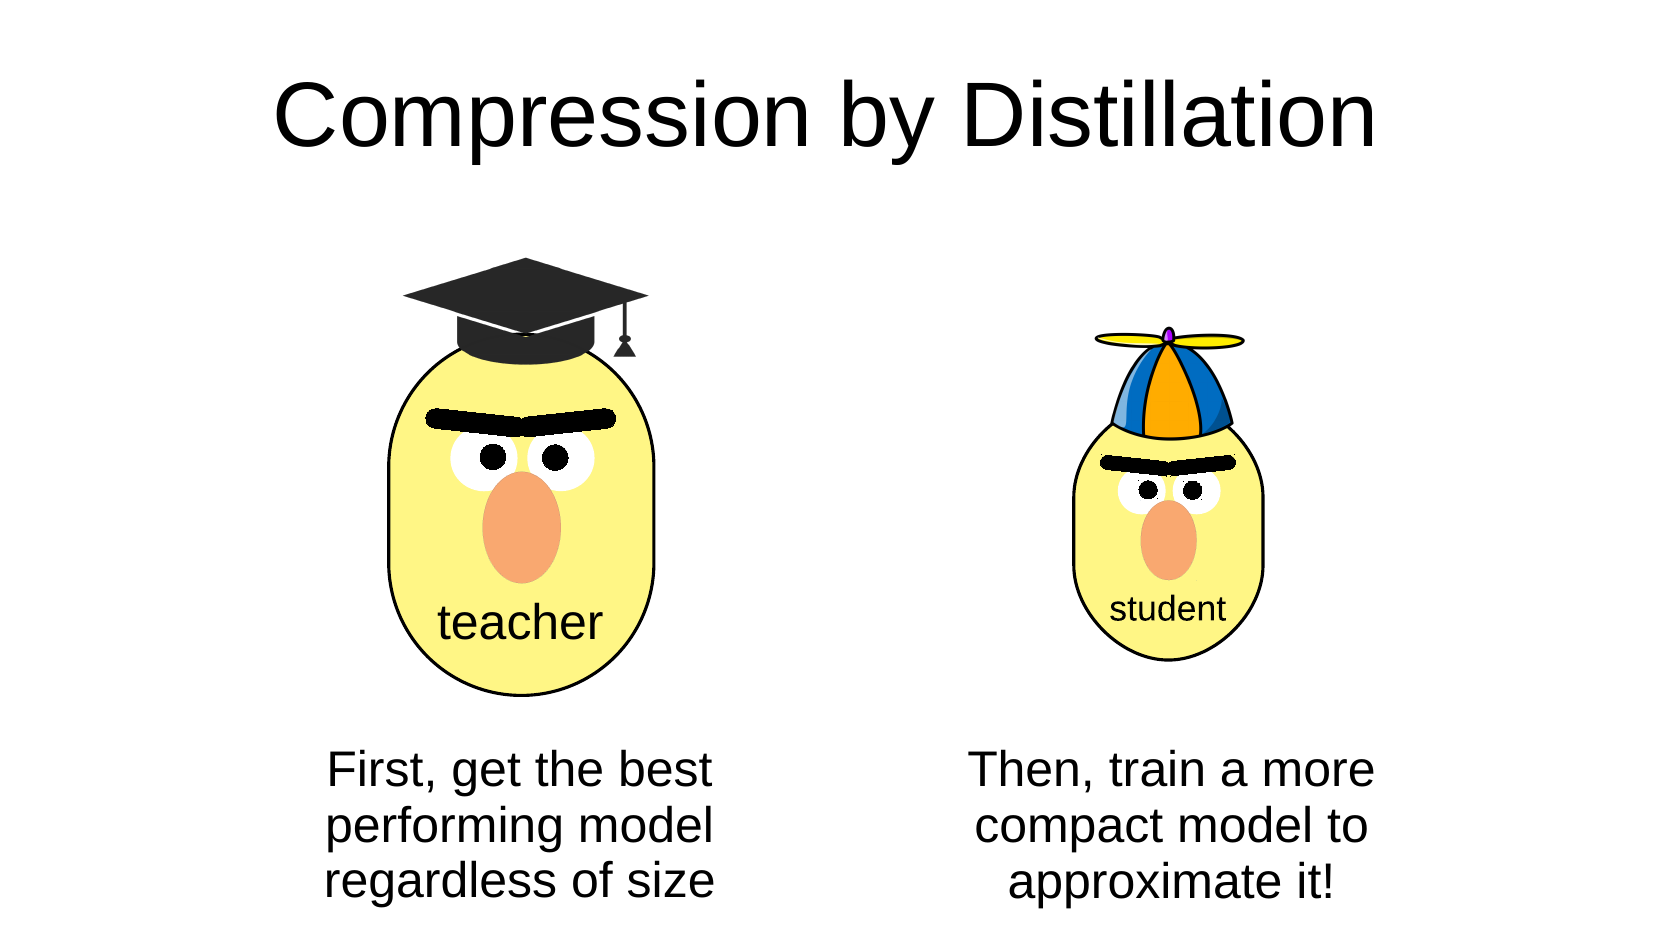

# Compression by Distillation
teacher
First, get the best
performing model
regardless of size
Then, train a more compact model to
approximate it!